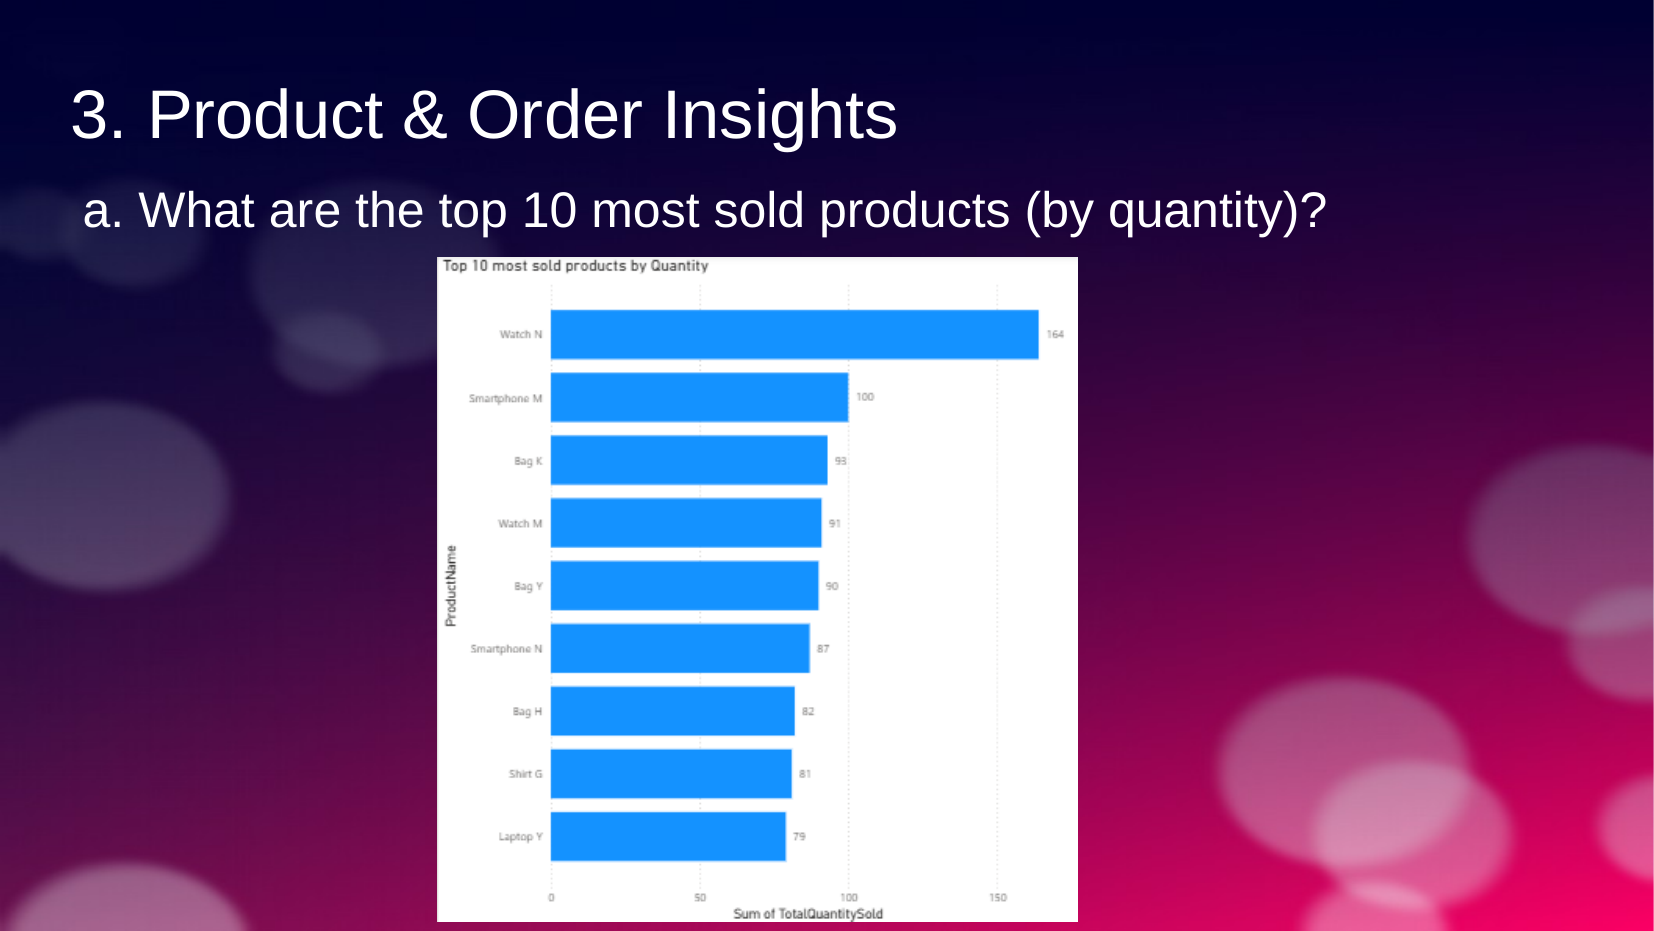

# 3. Product & Order Insights
a. What are the top 10 most sold products (by quantity)?